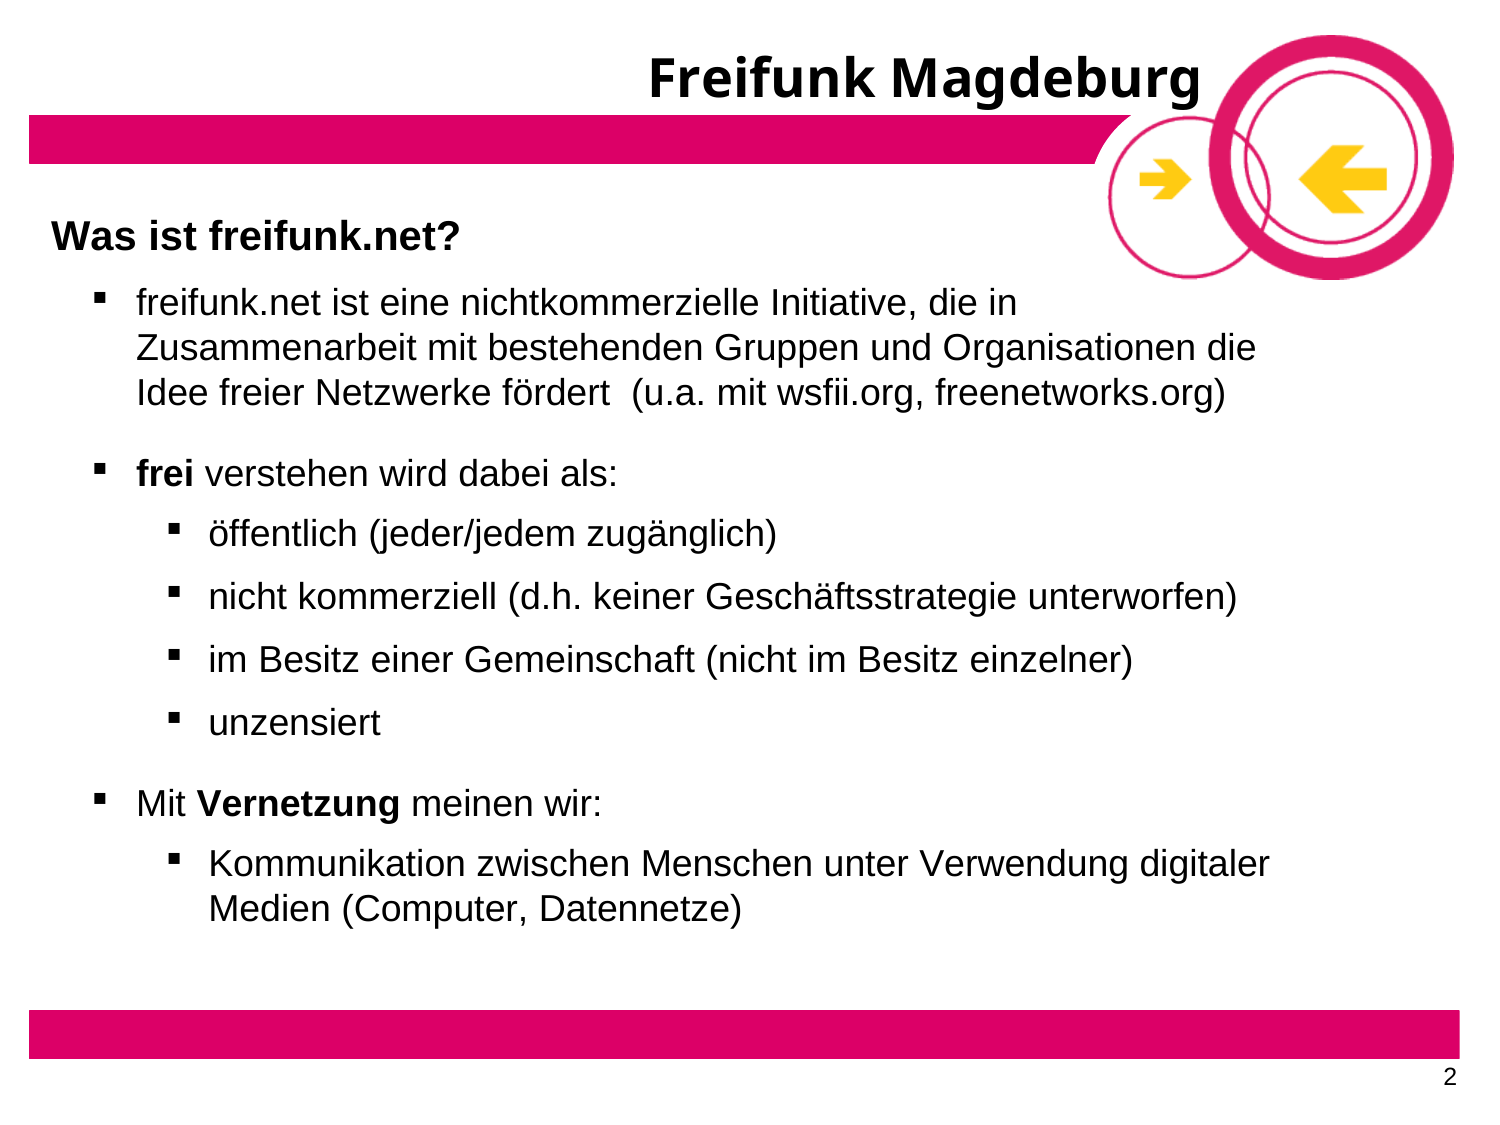

Was ist freifunk.net?
freifunk.net ist eine nichtkommerzielle Initiative, die in Zusammenarbeit mit bestehenden Gruppen und Organisationen die Idee freier Netzwerke fördert (u.a. mit wsfii.org, freenetworks.org)
frei verstehen wird dabei als:
öffentlich (jeder/jedem zugänglich)
nicht kommerziell (d.h. keiner Geschäftsstrategie unterworfen)
im Besitz einer Gemeinschaft (nicht im Besitz einzelner)
unzensiert
Mit Vernetzung meinen wir:
Kommunikation zwischen Menschen unter Verwendung digitaler Medien (Computer, Datennetze)
2